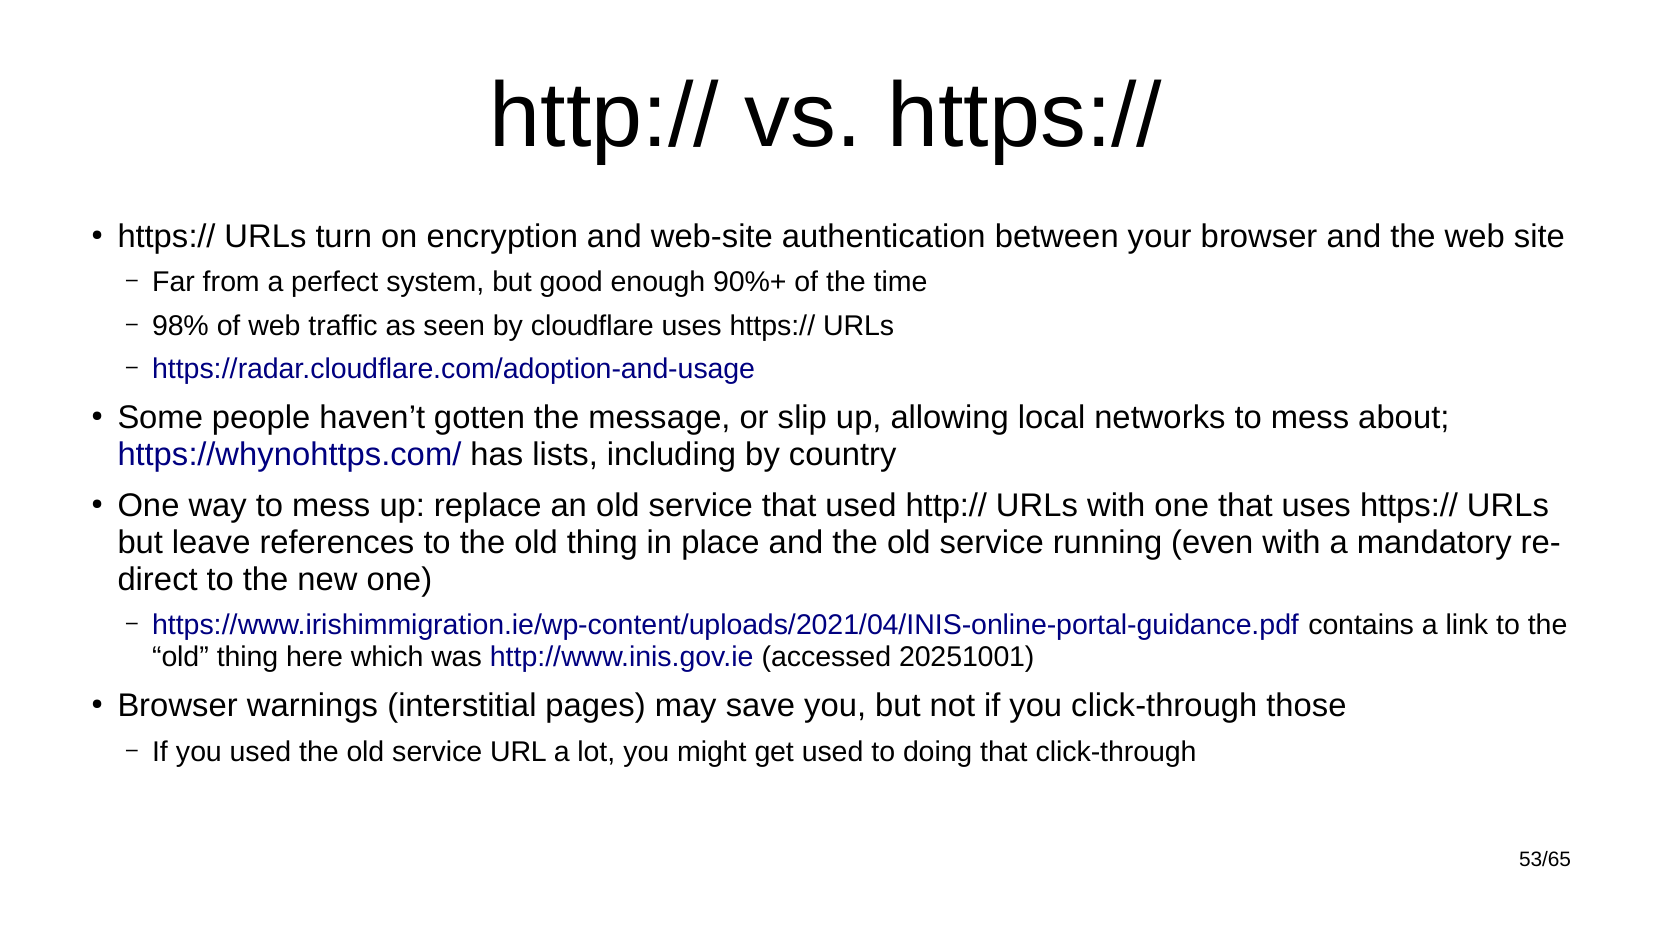

# http:// vs. https://
https:// URLs turn on encryption and web-site authentication between your browser and the web site
Far from a perfect system, but good enough 90%+ of the time
98% of web traffic as seen by cloudflare uses https:// URLs
https://radar.cloudflare.com/adoption-and-usage
Some people haven’t gotten the message, or slip up, allowing local networks to mess about; https://whynohttps.com/ has lists, including by country
One way to mess up: replace an old service that used http:// URLs with one that uses https:// URLs but leave references to the old thing in place and the old service running (even with a mandatory re-direct to the new one)
https://www.irishimmigration.ie/wp-content/uploads/2021/04/INIS-online-portal-guidance.pdf contains a link to the “old” thing here which was http://www.inis.gov.ie (accessed 20251001)
Browser warnings (interstitial pages) may save you, but not if you click-through those
If you used the old service URL a lot, you might get used to doing that click-through
53